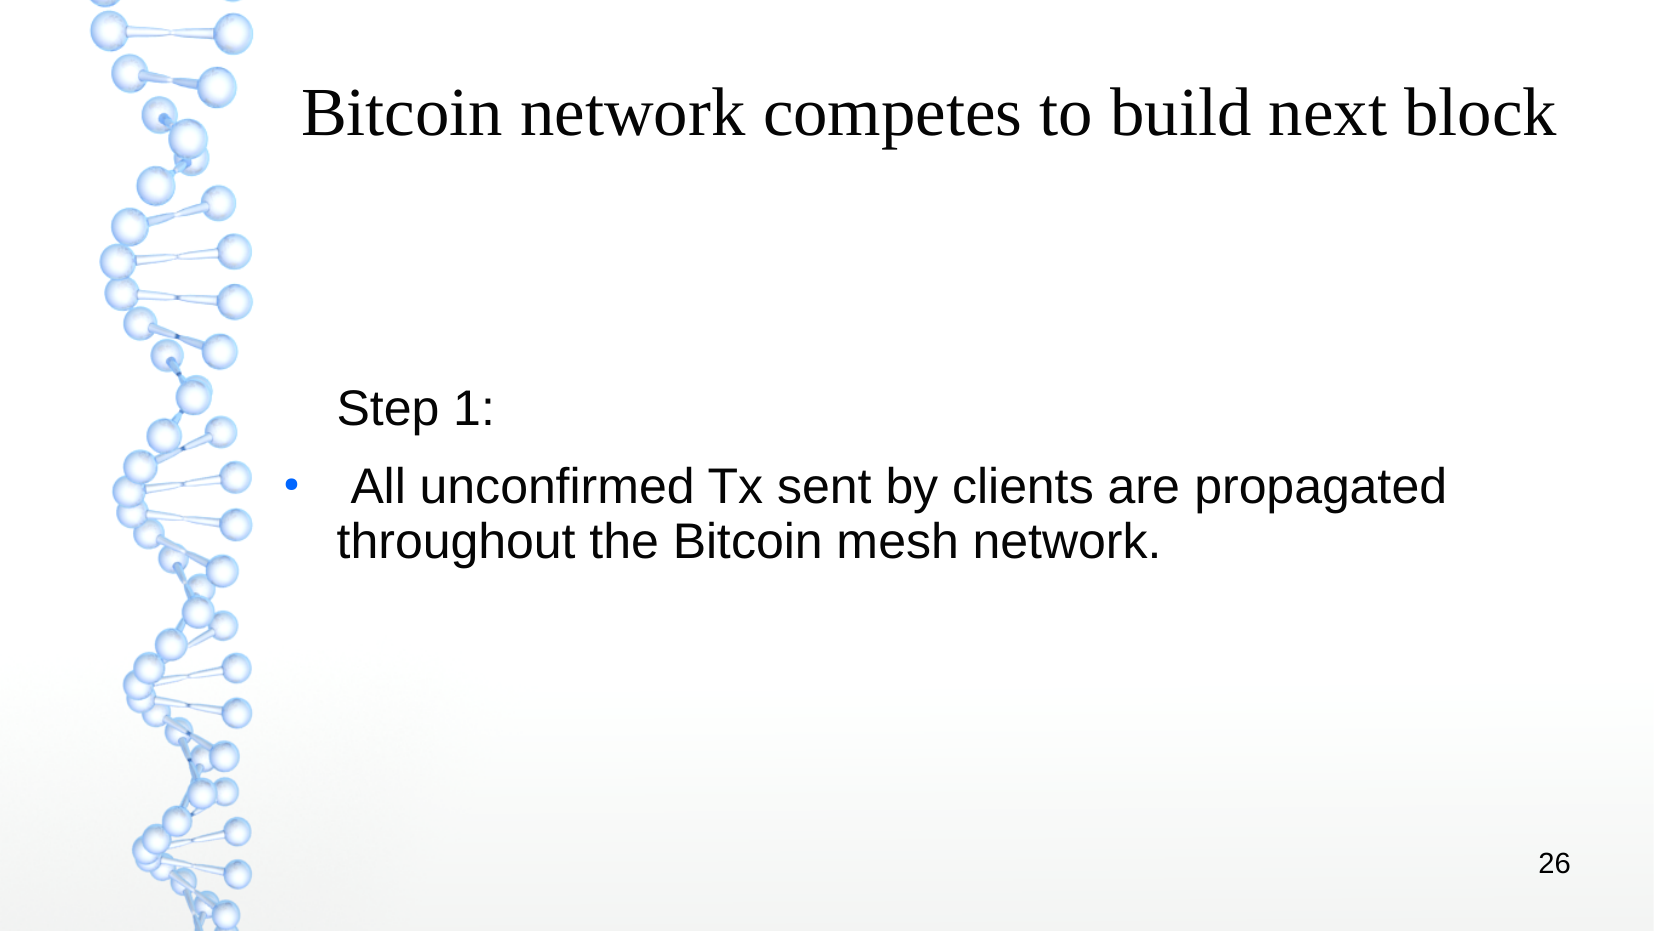

# Bitcoin network competes to build next block
Step 1:
 All unconfirmed Tx sent by clients are propagated throughout the Bitcoin mesh network.
26